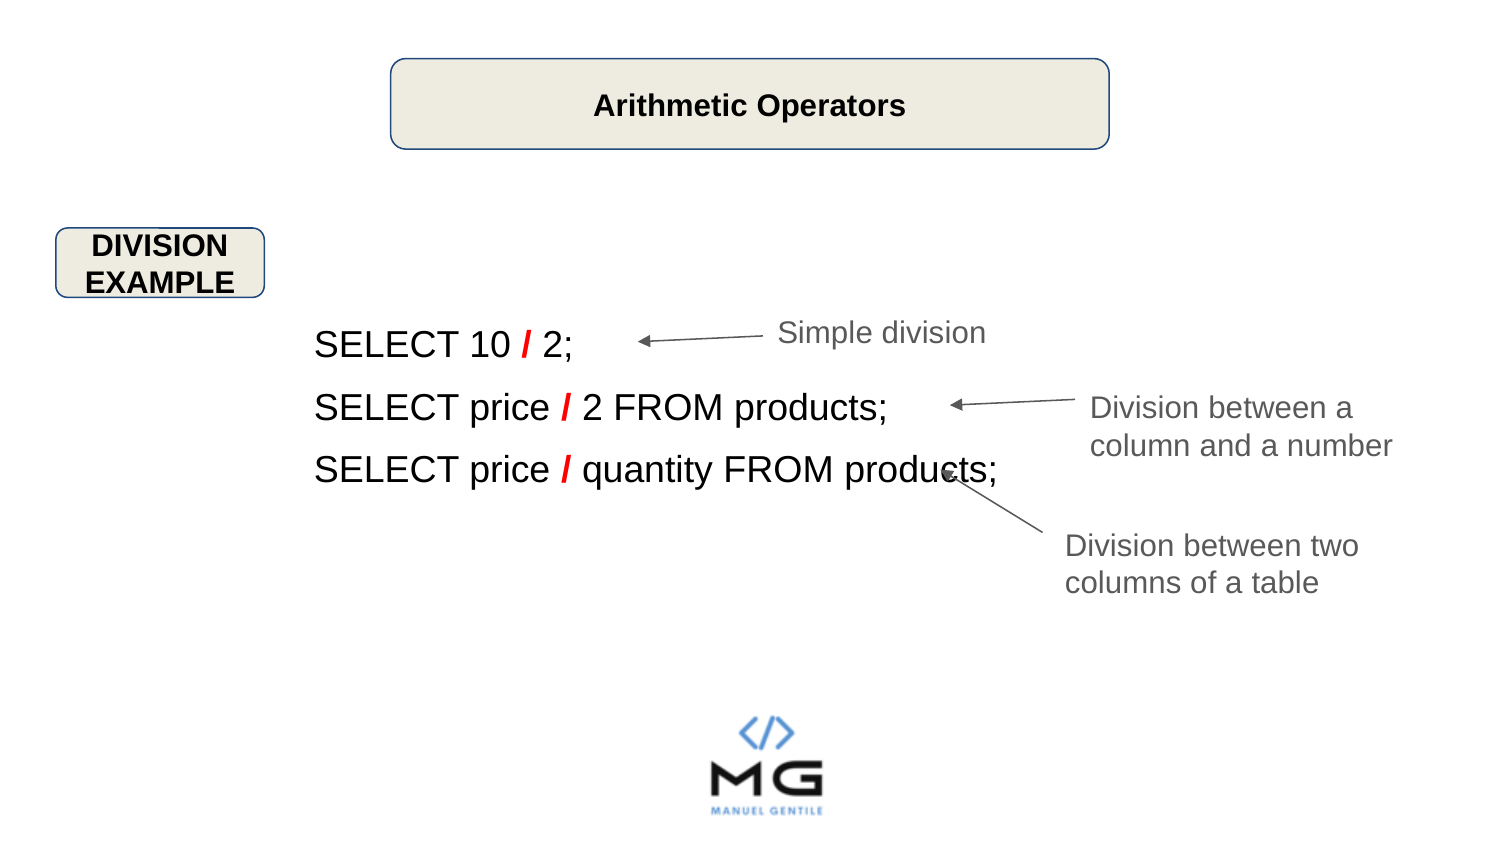

Arithmetic Operators
DIVISION EXAMPLE
Simple division
SELECT 10 / 2;
SELECT price / 2 FROM products;
Division between a column and a number
SELECT price / quantity FROM products;
Division between two columns of a table